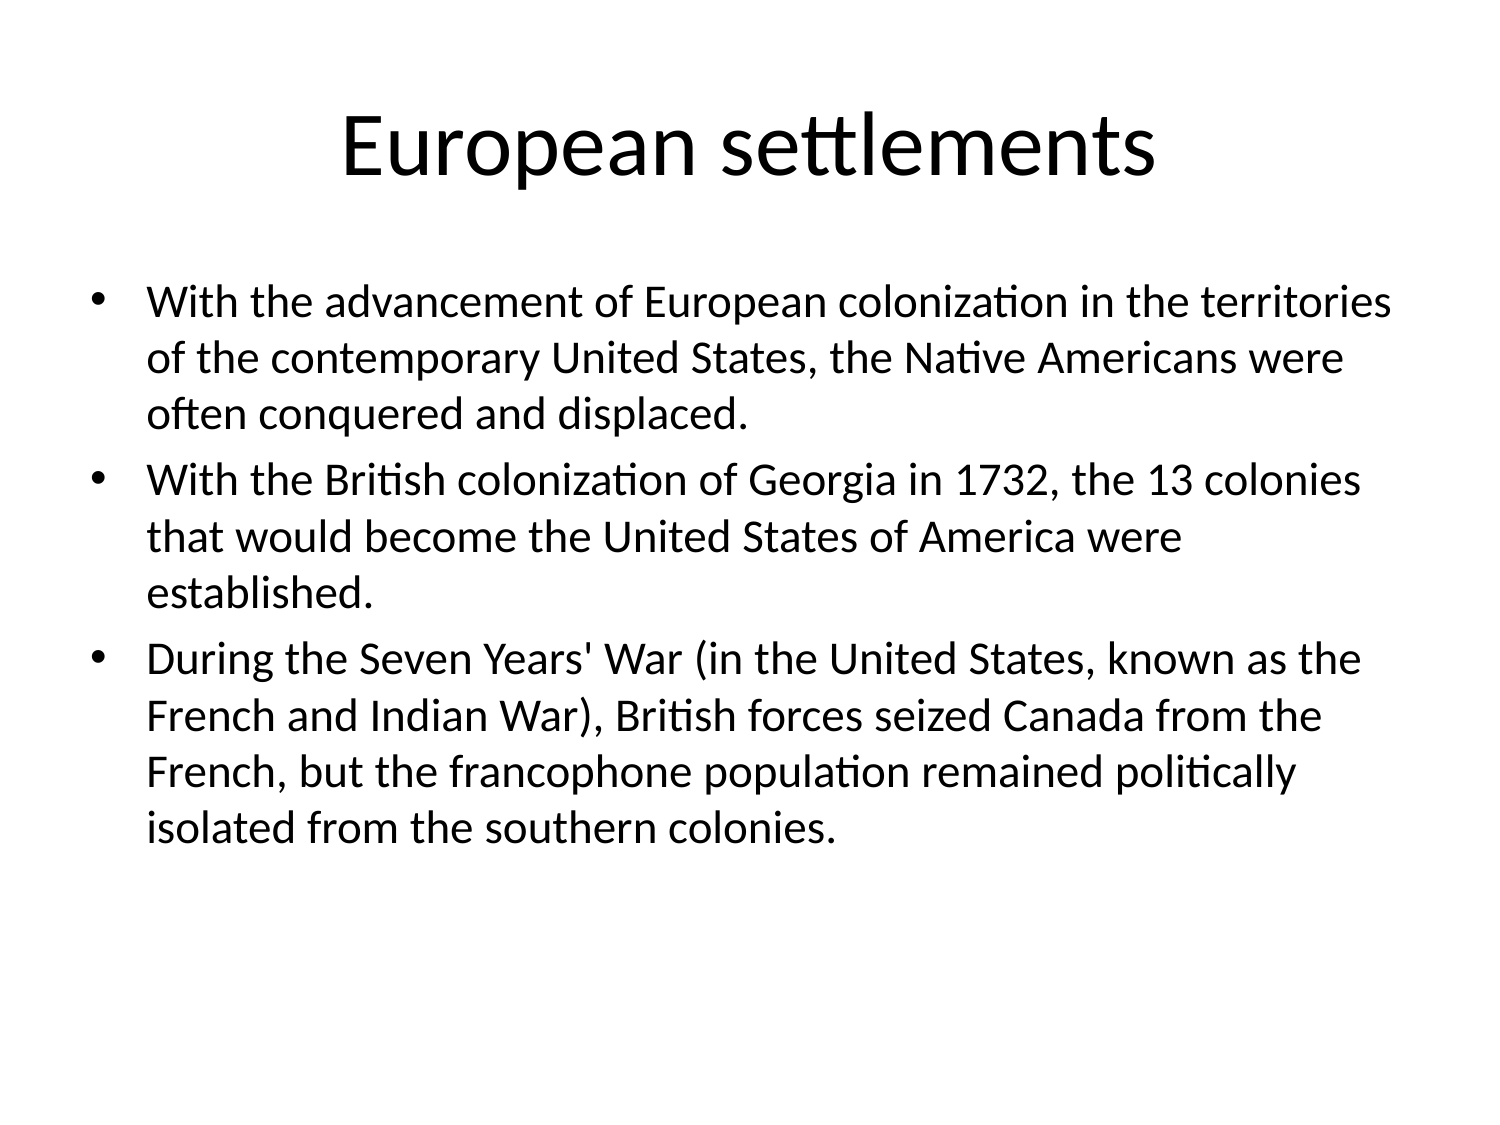

# European settlements
With the advancement of European colonization in the territories of the contemporary United States, the Native Americans were often conquered and displaced.
With the British colonization of Georgia in 1732, the 13 colonies that would become the United States of America were established.
During the Seven Years' War (in the United States, known as the French and Indian War), British forces seized Canada from the French, but the francophone population remained politically isolated from the southern colonies.